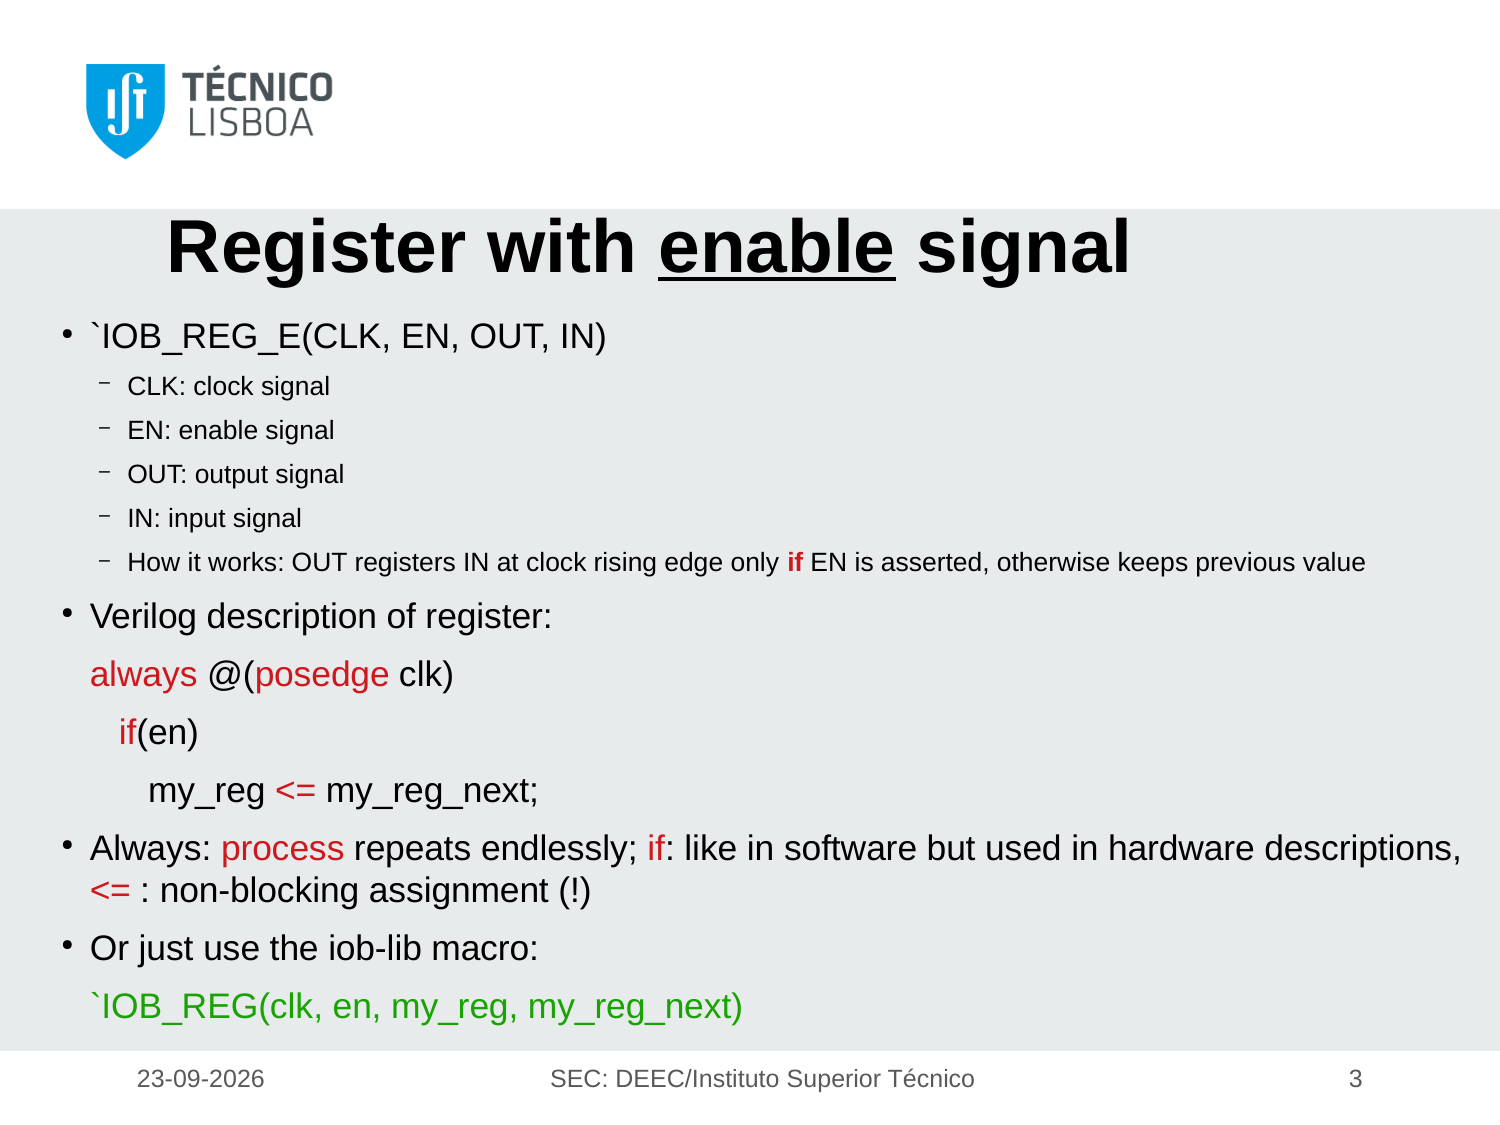

# Register with enable signal
`IOB_REG_E(CLK, EN, OUT, IN)
CLK: clock signal
EN: enable signal
OUT: output signal
IN: input signal
How it works: OUT registers IN at clock rising edge only if EN is asserted, otherwise keeps previous value
Verilog description of register:
always @(posedge clk)
 if(en)
 my_reg <= my_reg_next;
Always: process repeats endlessly; if: like in software but used in hardware descriptions, <= : non-blocking assignment (!)
Or just use the iob-lib macro:
`IOB_REG(clk, en, my_reg, my_reg_next)
3